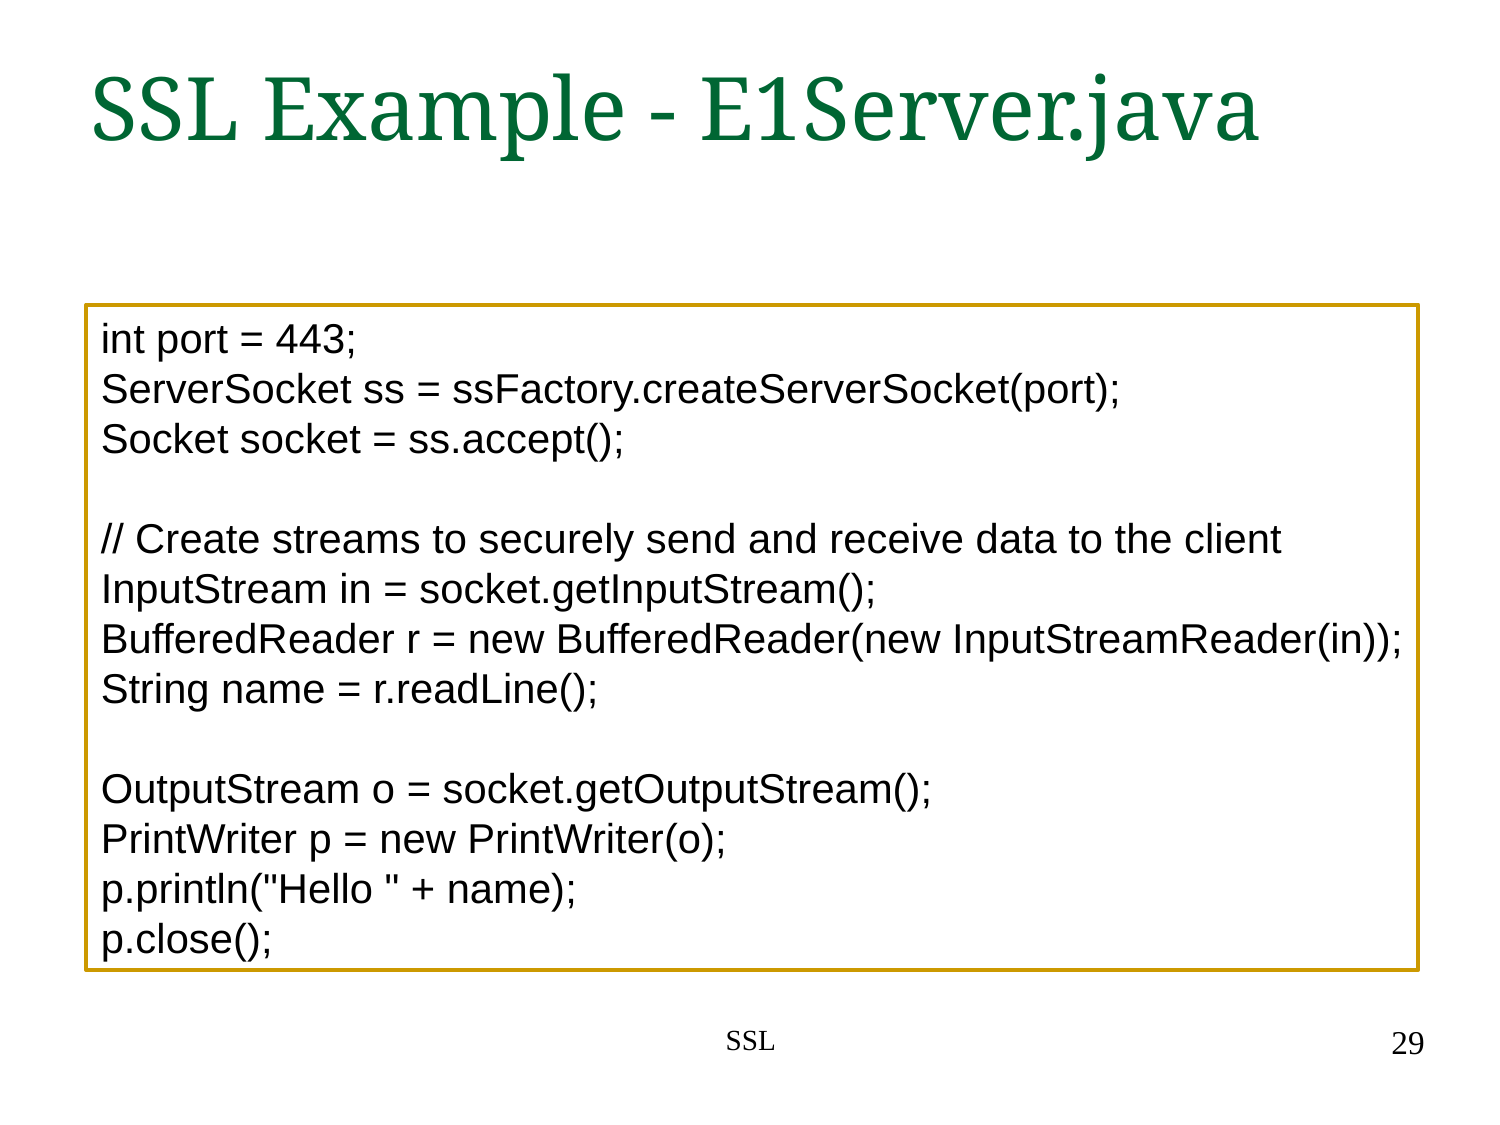

# SSL Example - E1Server.java
int port = 443;
ServerSocket ss = ssFactory.createServerSocket(port);
Socket socket = ss.accept();
// Create streams to securely send and receive data to the client
InputStream in = socket.getInputStream();
BufferedReader r = new BufferedReader(new InputStreamReader(in));
String name = r.readLine();
OutputStream o = socket.getOutputStream();
PrintWriter p = new PrintWriter(o);
p.println("Hello " + name);
p.close();
SSL
29